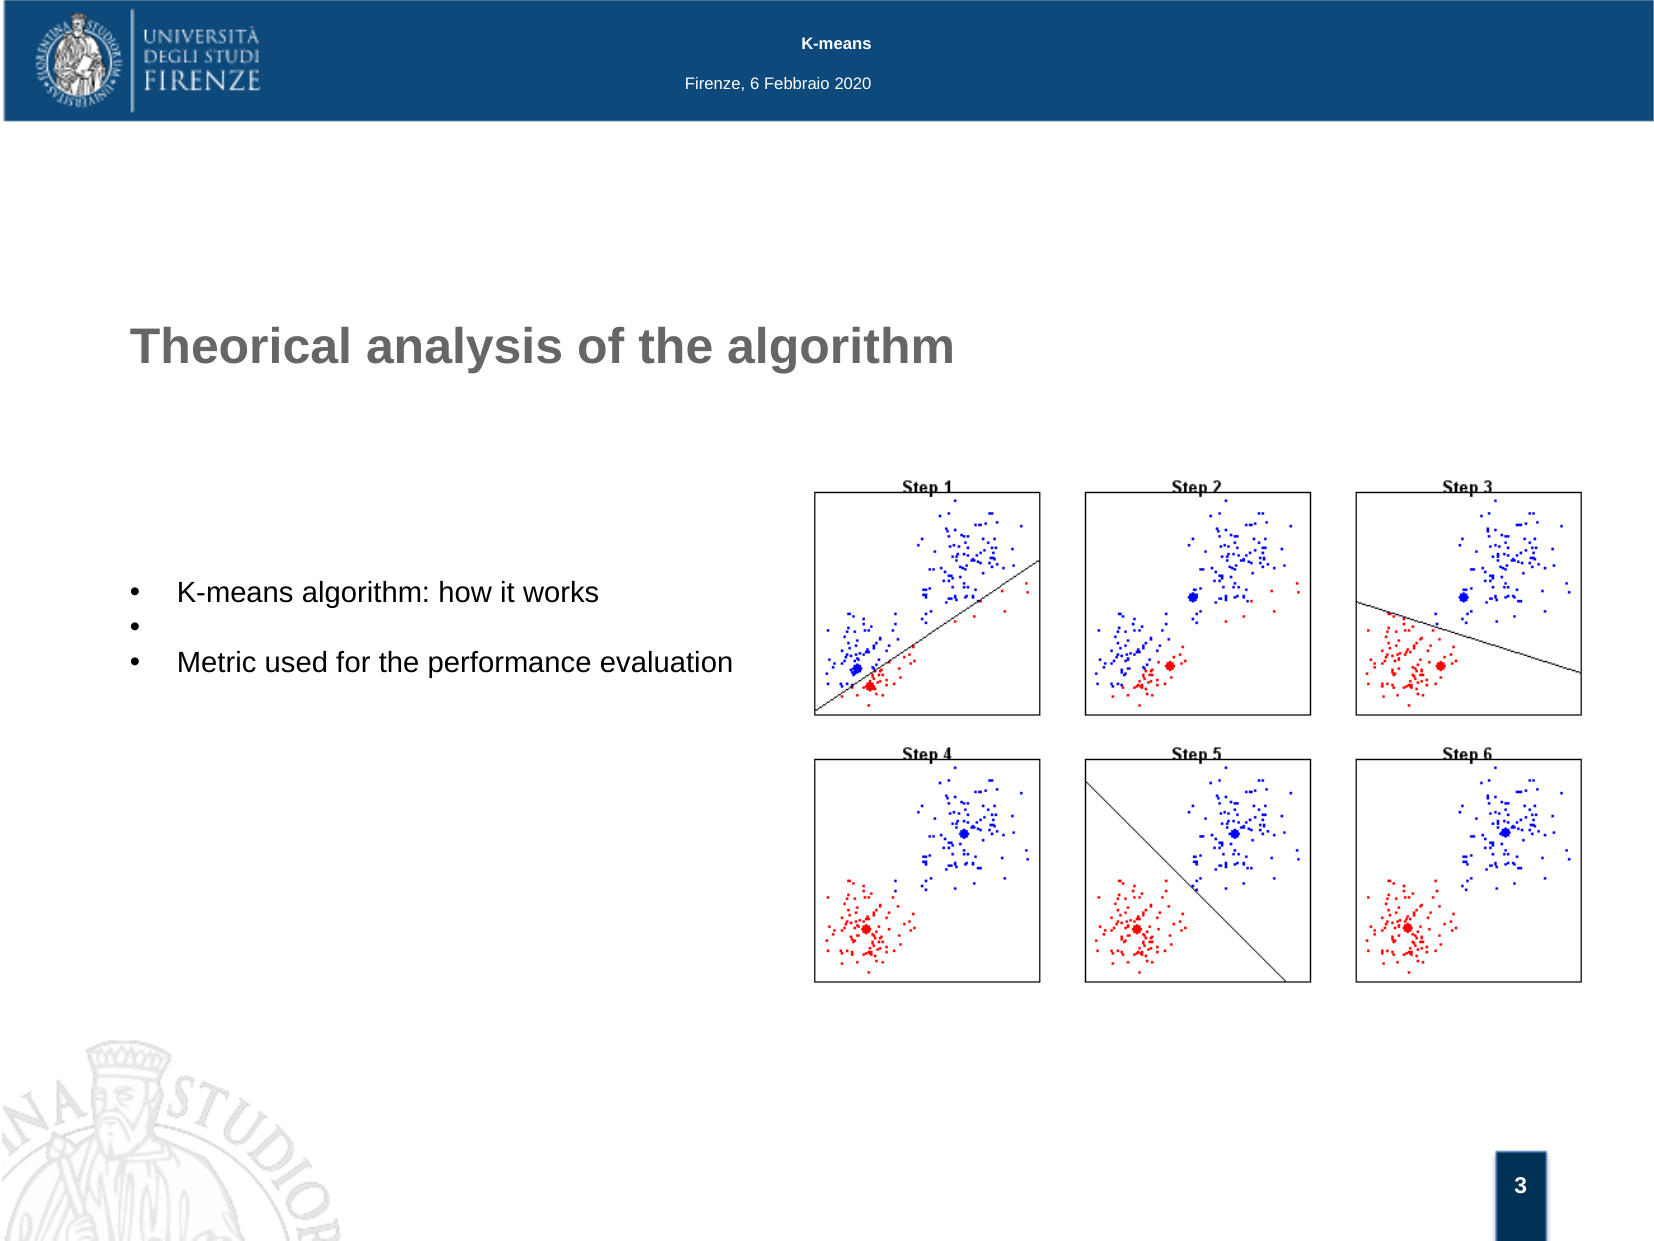

K-means
Firenze, 6 Febbraio 2020
Theorical analysis of the algorithm
K-means algorithm: how it works
Metric used for the performance evaluation
3